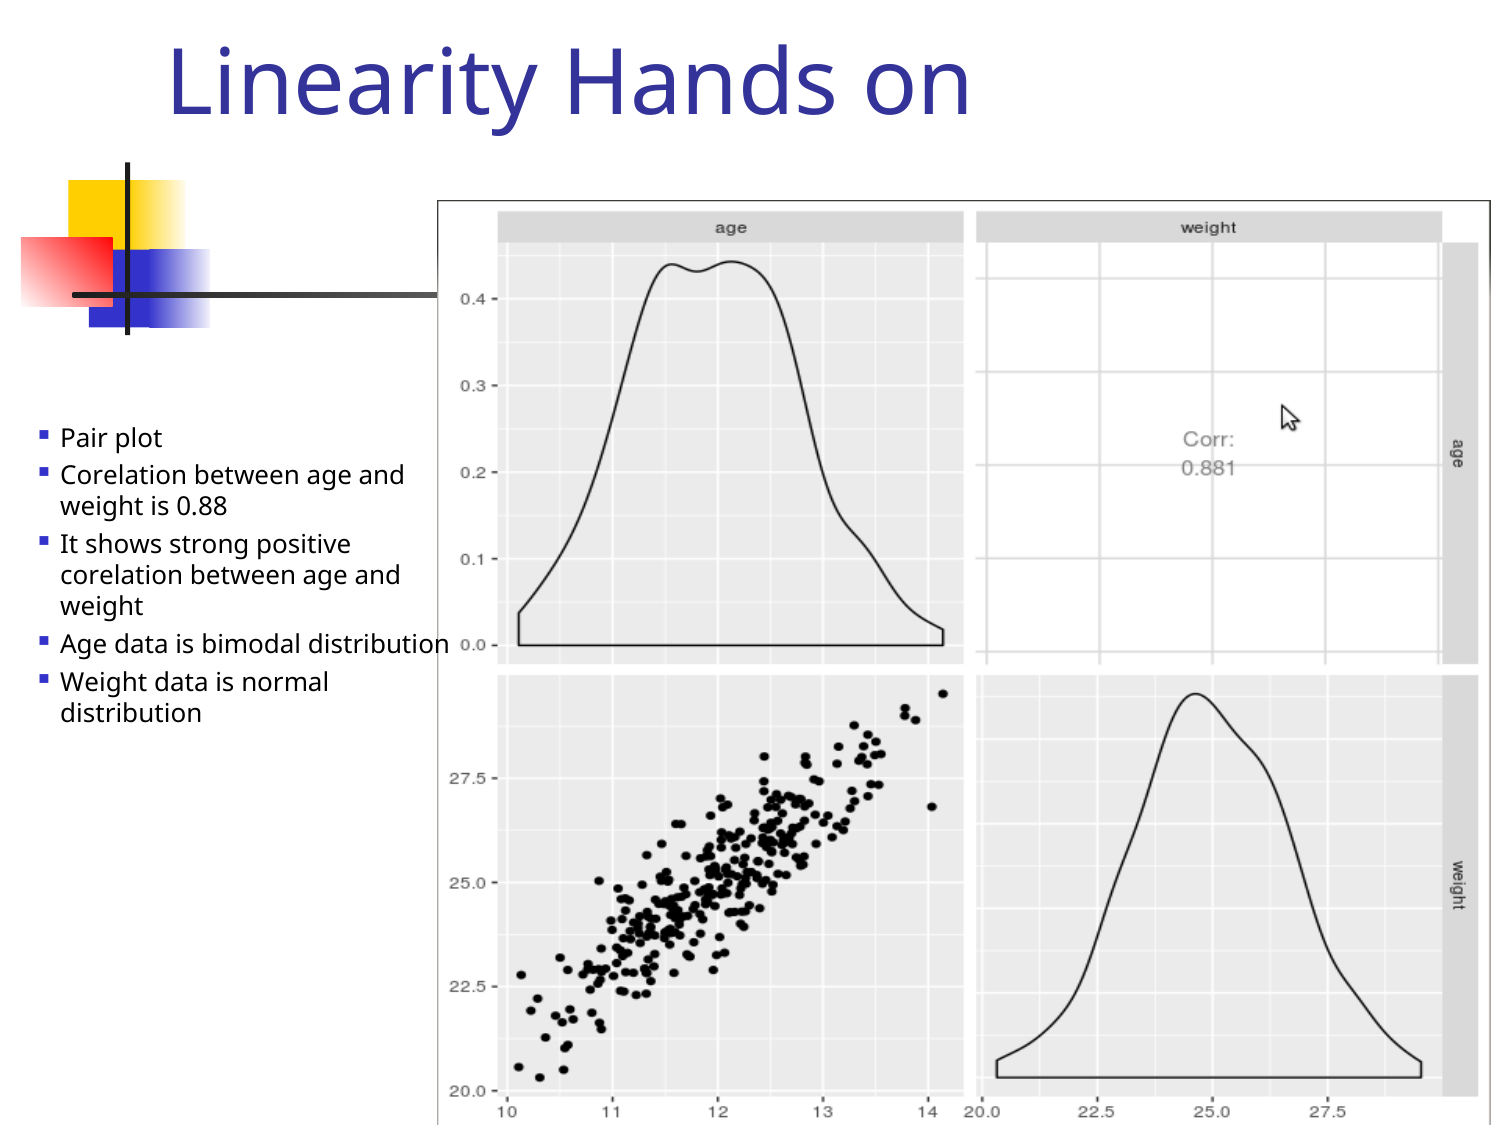

# Linearity Hands on
Pair plot
Corelation between age and weight is 0.88
It shows strong positive corelation between age and weight
Age data is bimodal distribution
Weight data is normal distribution